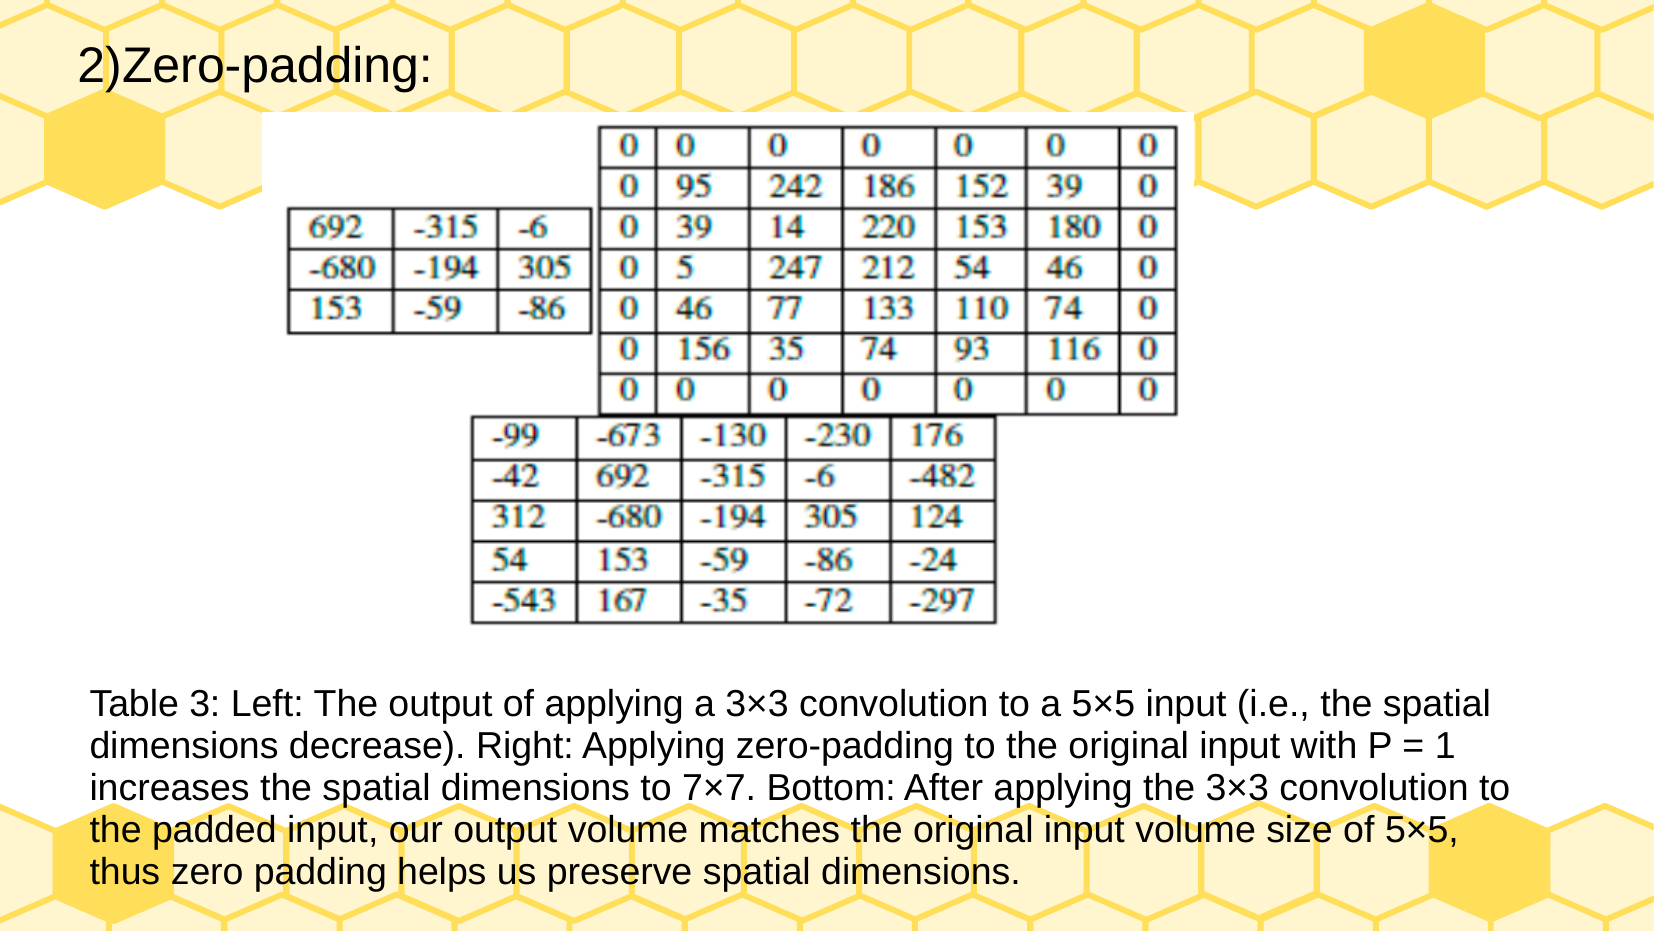

# 2)Zero-padding:
Table 3: Left: The output of applying a 3×3 convolution to a 5×5 input (i.e., the spatial dimensions decrease). Right: Applying zero-padding to the original input with P = 1 increases the spatial dimensions to 7×7. Bottom: After applying the 3×3 convolution to the padded input, our output volume matches the original input volume size of 5×5, thus zero padding helps us preserve spatial dimensions.